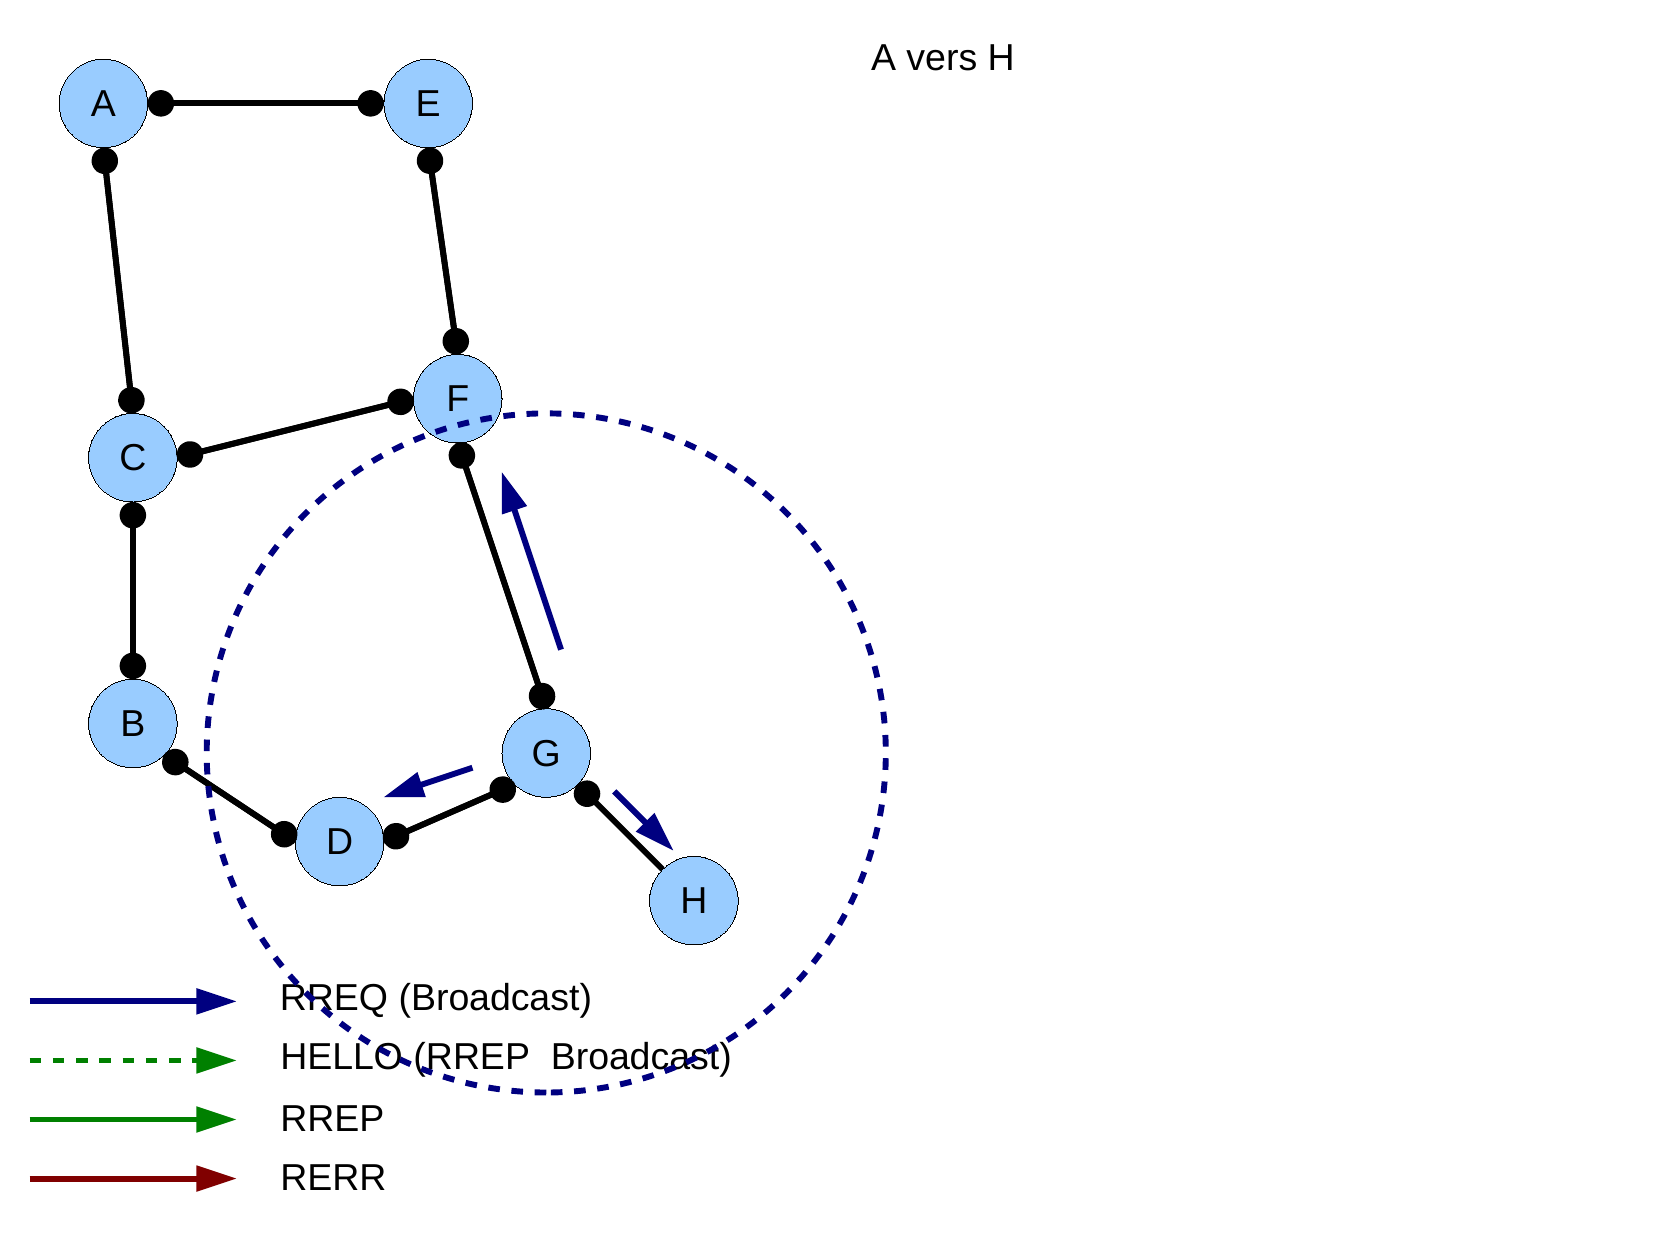

A vers H
A
E
F
C
B
G
D
H
RREQ (Broadcast)
HELLO (RREP Broadcast)
RREP
RERR